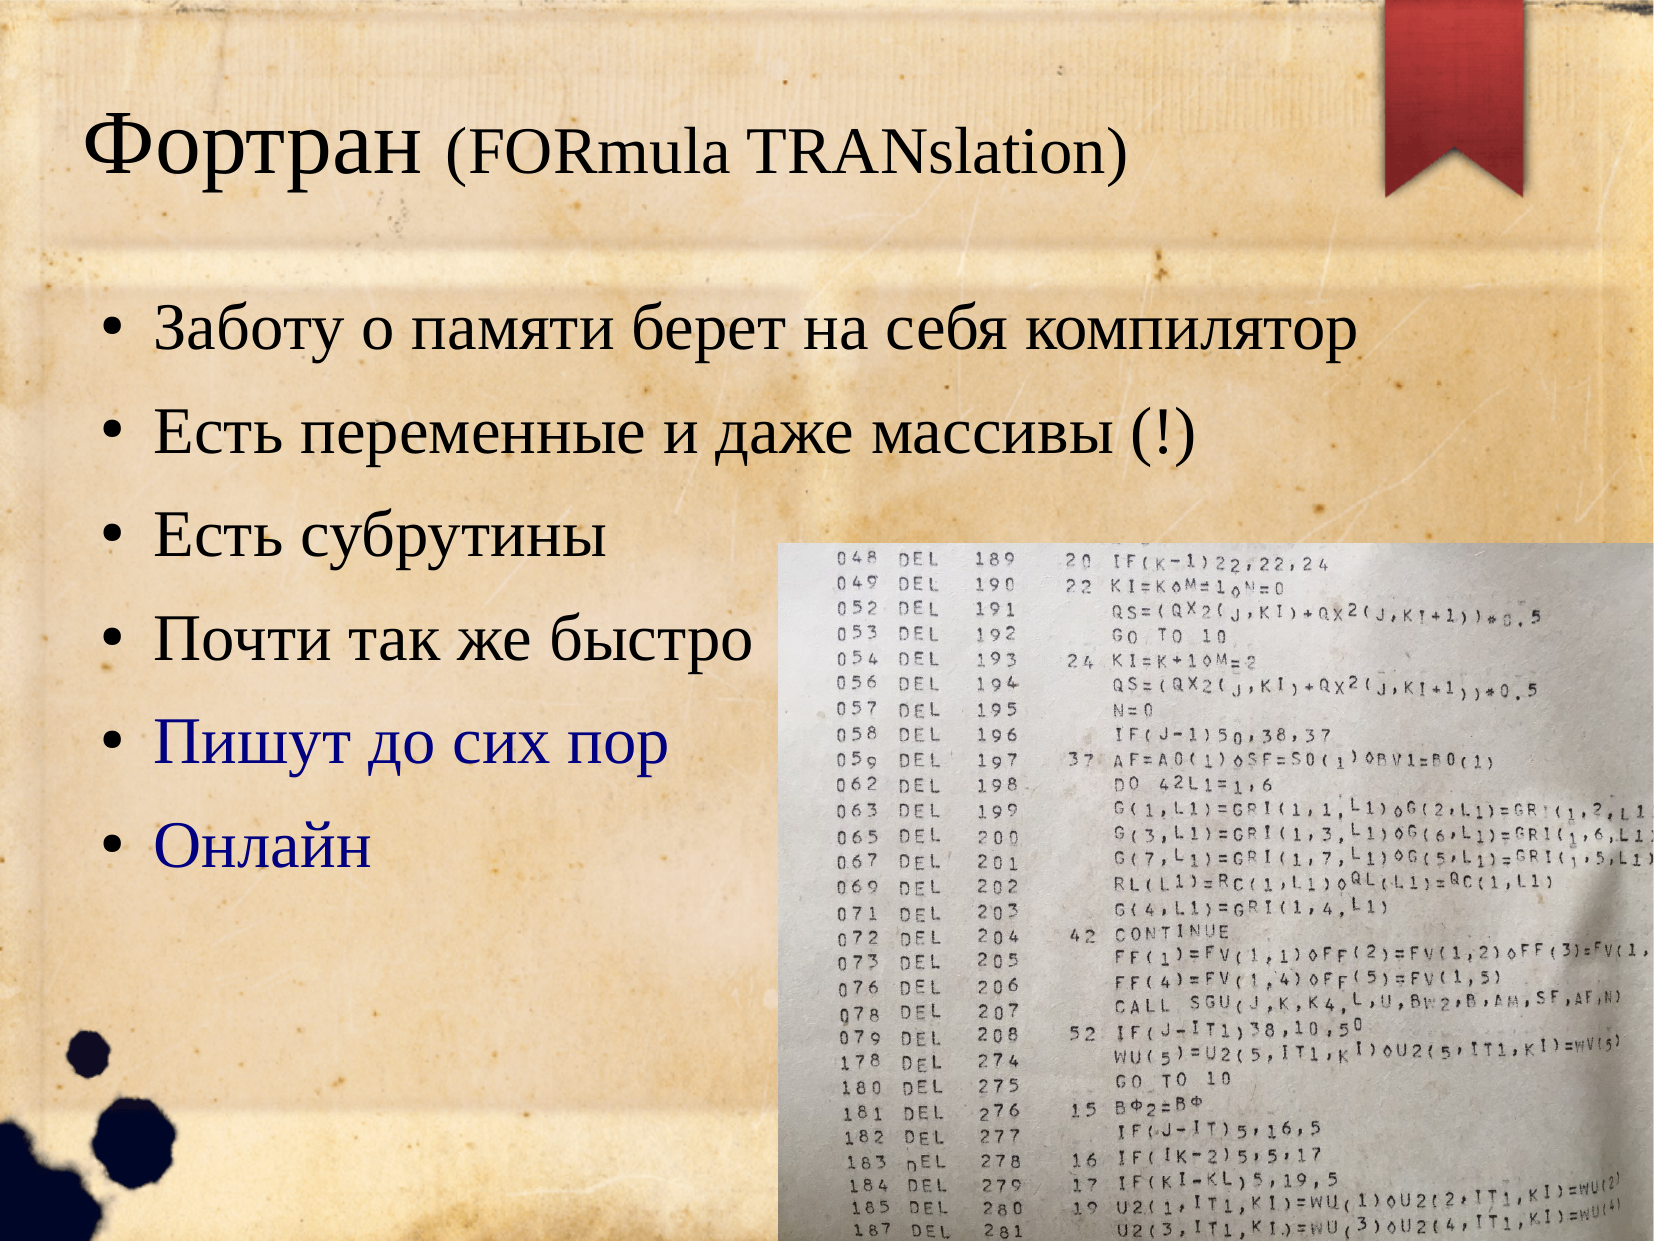

# Фортран (FORmula TRANslation)
Заботу о памяти берет на себя компилятор
Есть переменные и даже массивы (!)
Есть субрутины
Почти так же быстро
Пишут до сих пор
Онлайн